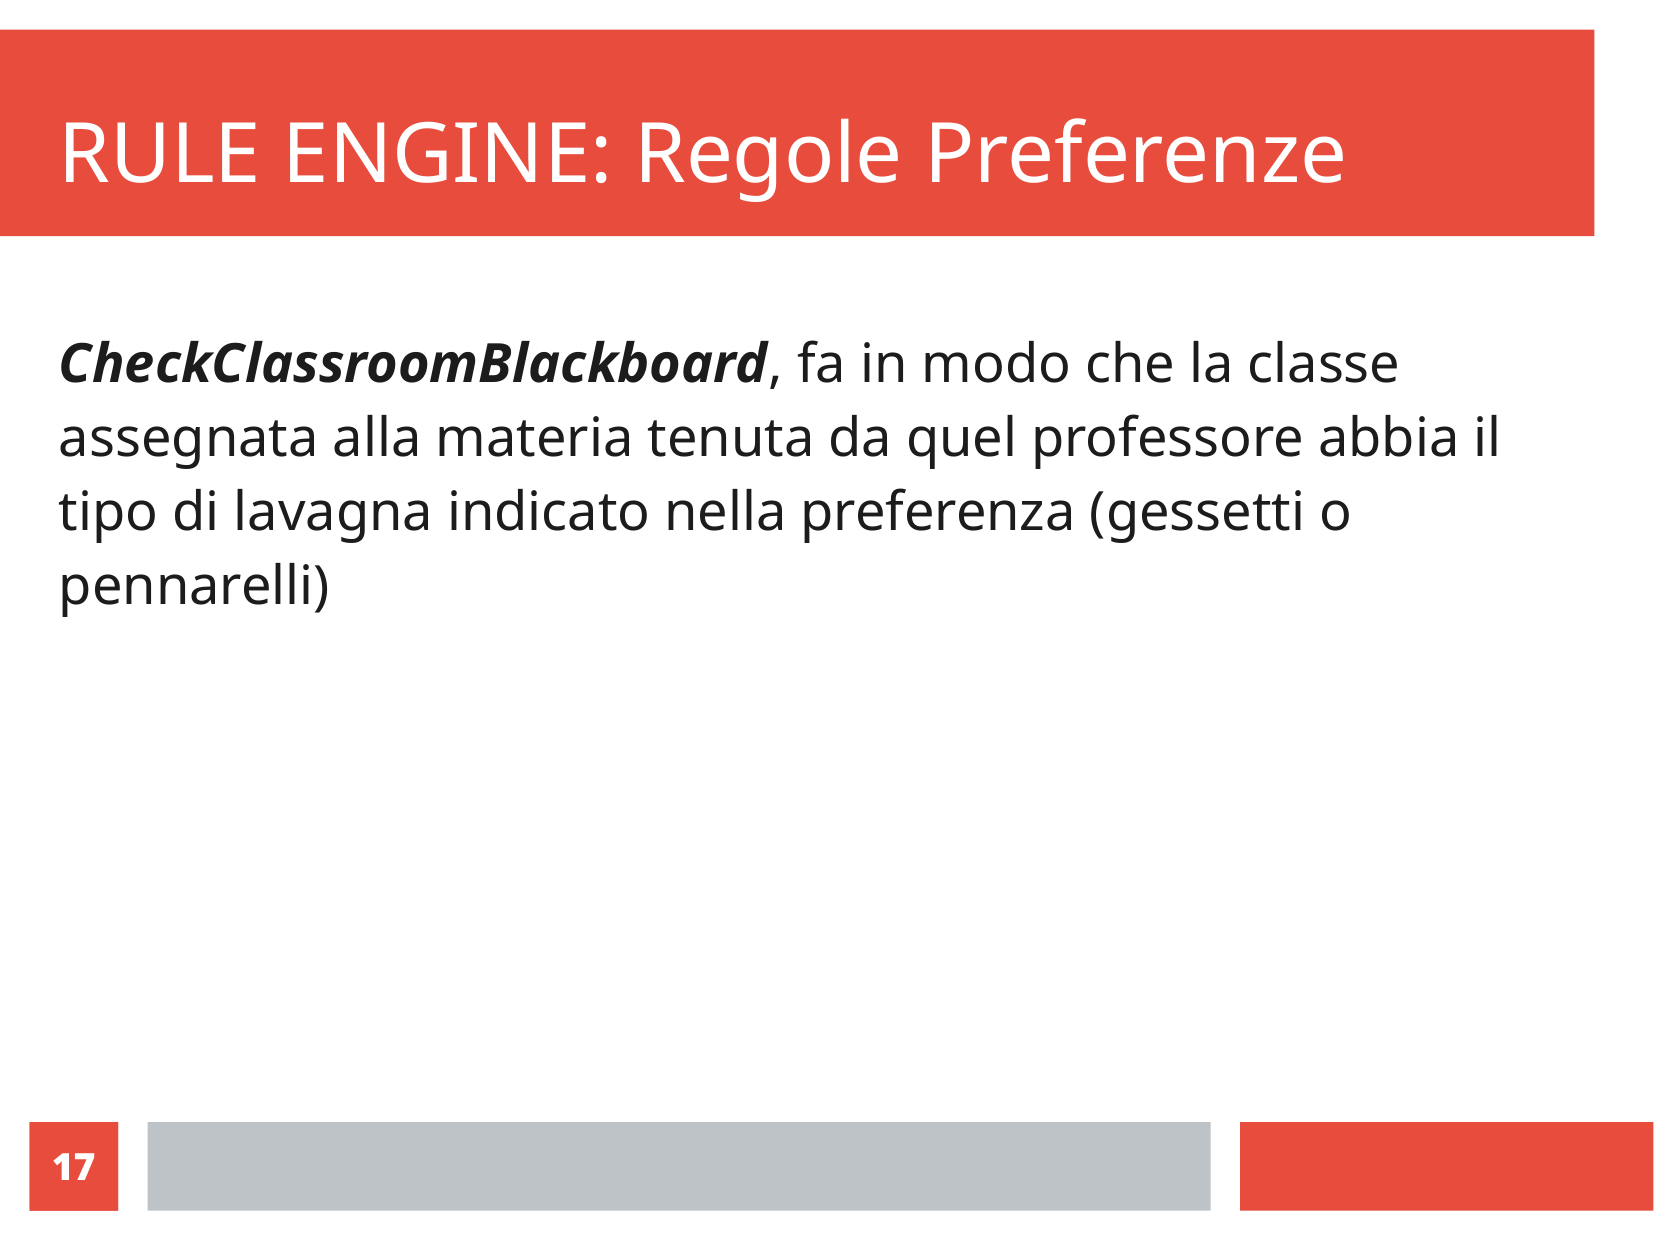

# RULE ENGINE: Regole Preferenze
CheckClassroomBlackboard, fa in modo che la classe assegnata alla materia tenuta da quel professore abbia il tipo di lavagna indicato nella preferenza (gessetti o pennarelli)
17